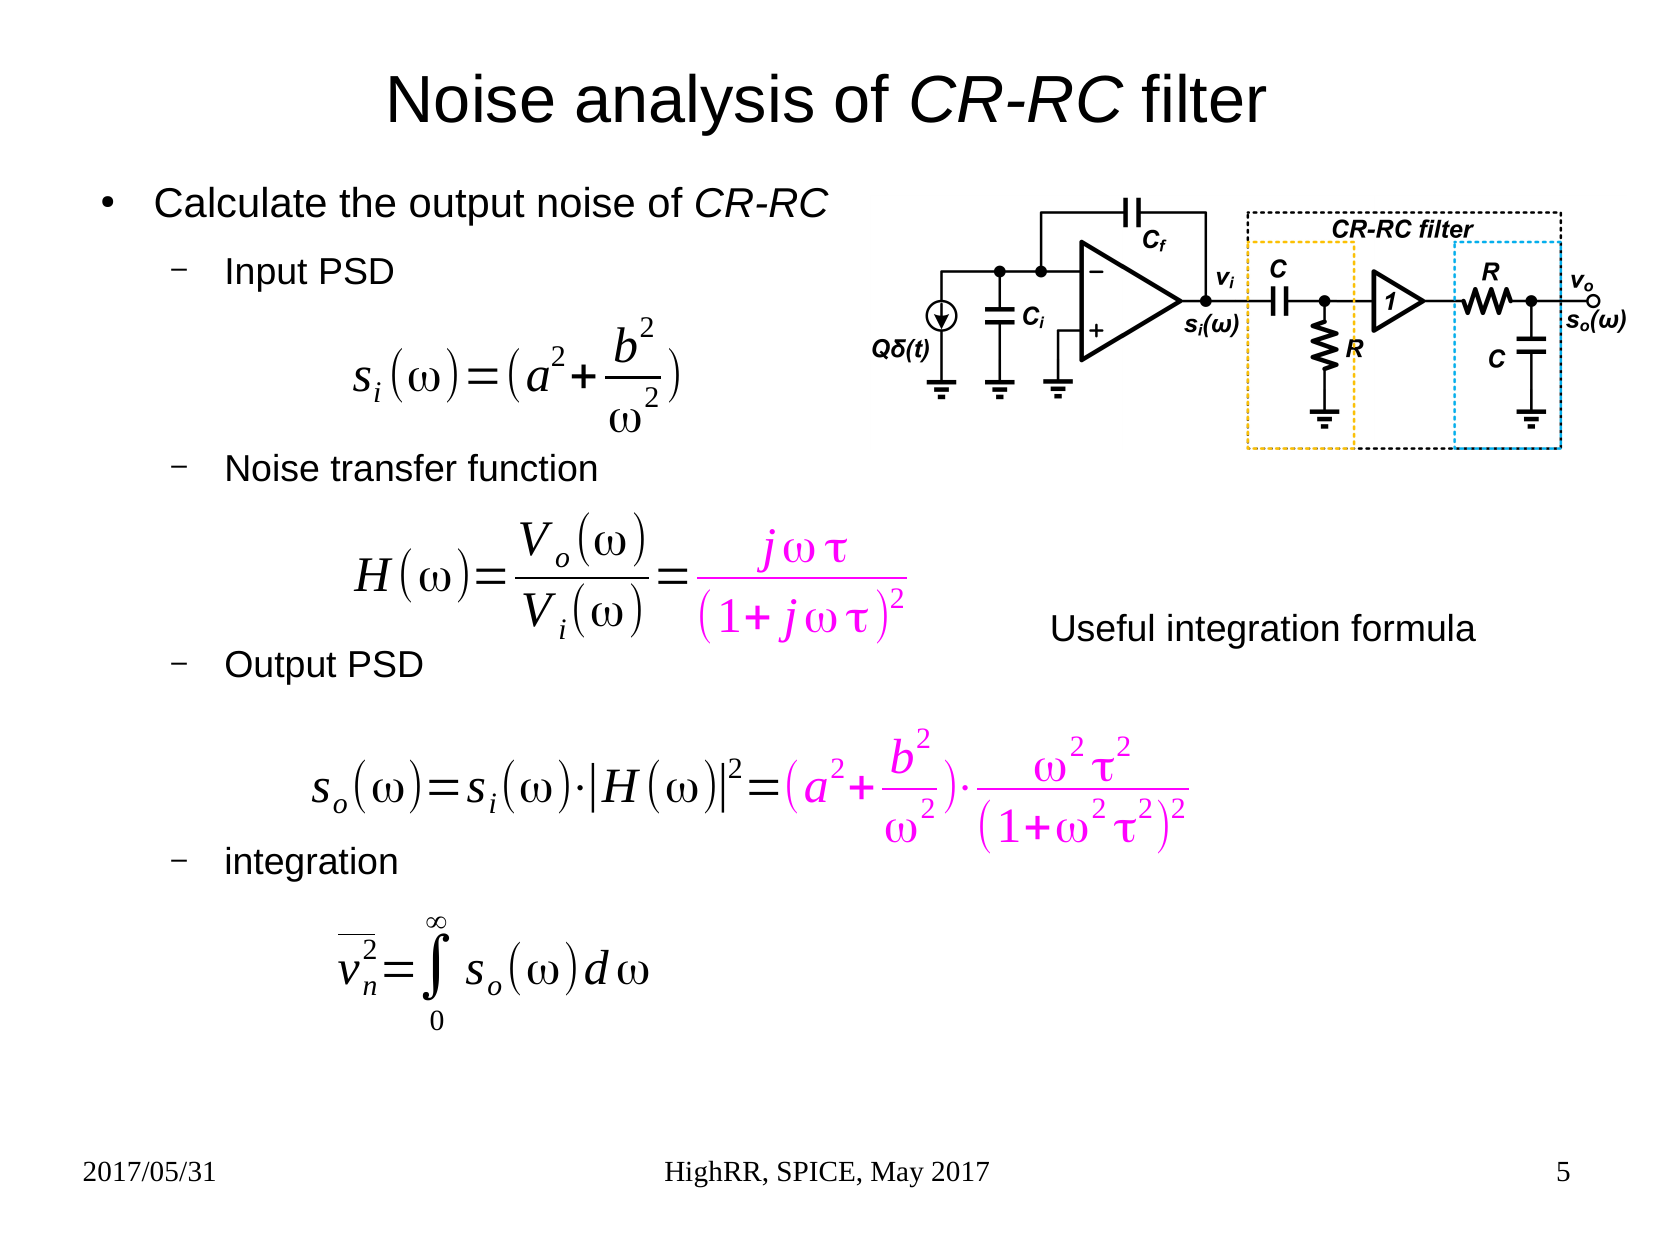

# Noise analysis of CR-RC filter
Calculate the output noise of CR-RC
Input PSD
Noise transfer function
Output PSD
integration
Useful integration formula
2017/05/31
HighRR, SPICE, May 2017
5